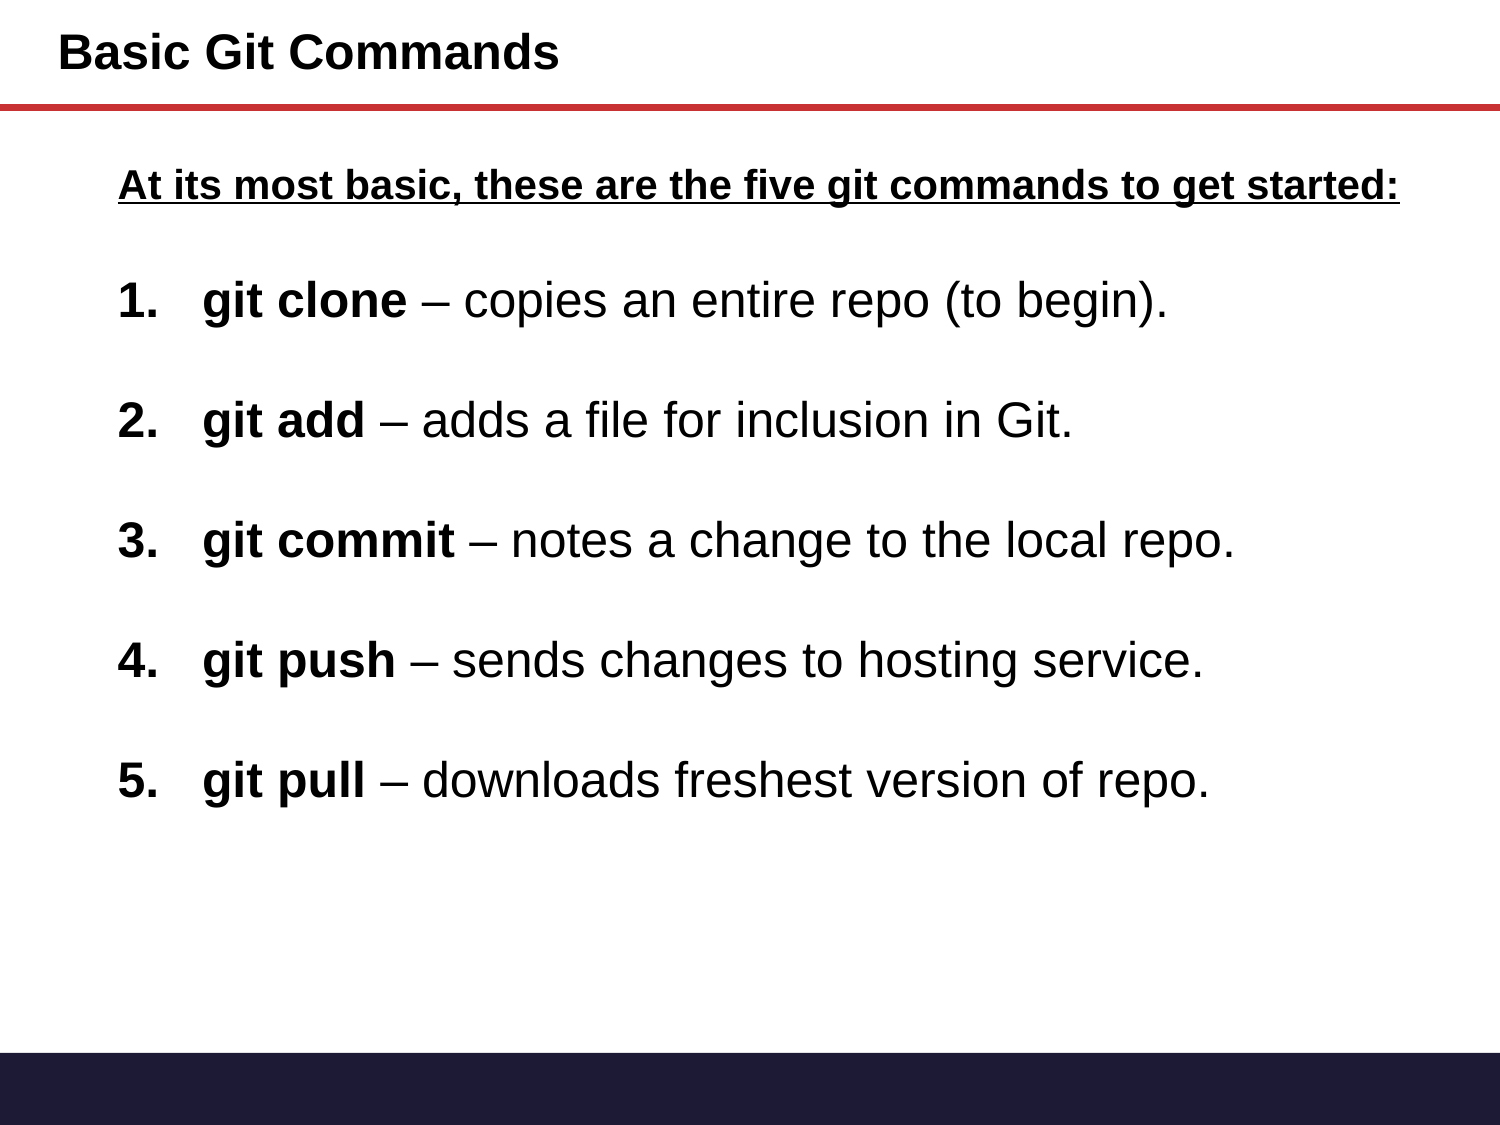

# Basic Git Commands
At its most basic, these are the five git commands to get started:
git clone – copies an entire repo (to begin).
git add – adds a file for inclusion in Git.
git commit – notes a change to the local repo.
git push – sends changes to hosting service.
git pull – downloads freshest version of repo.